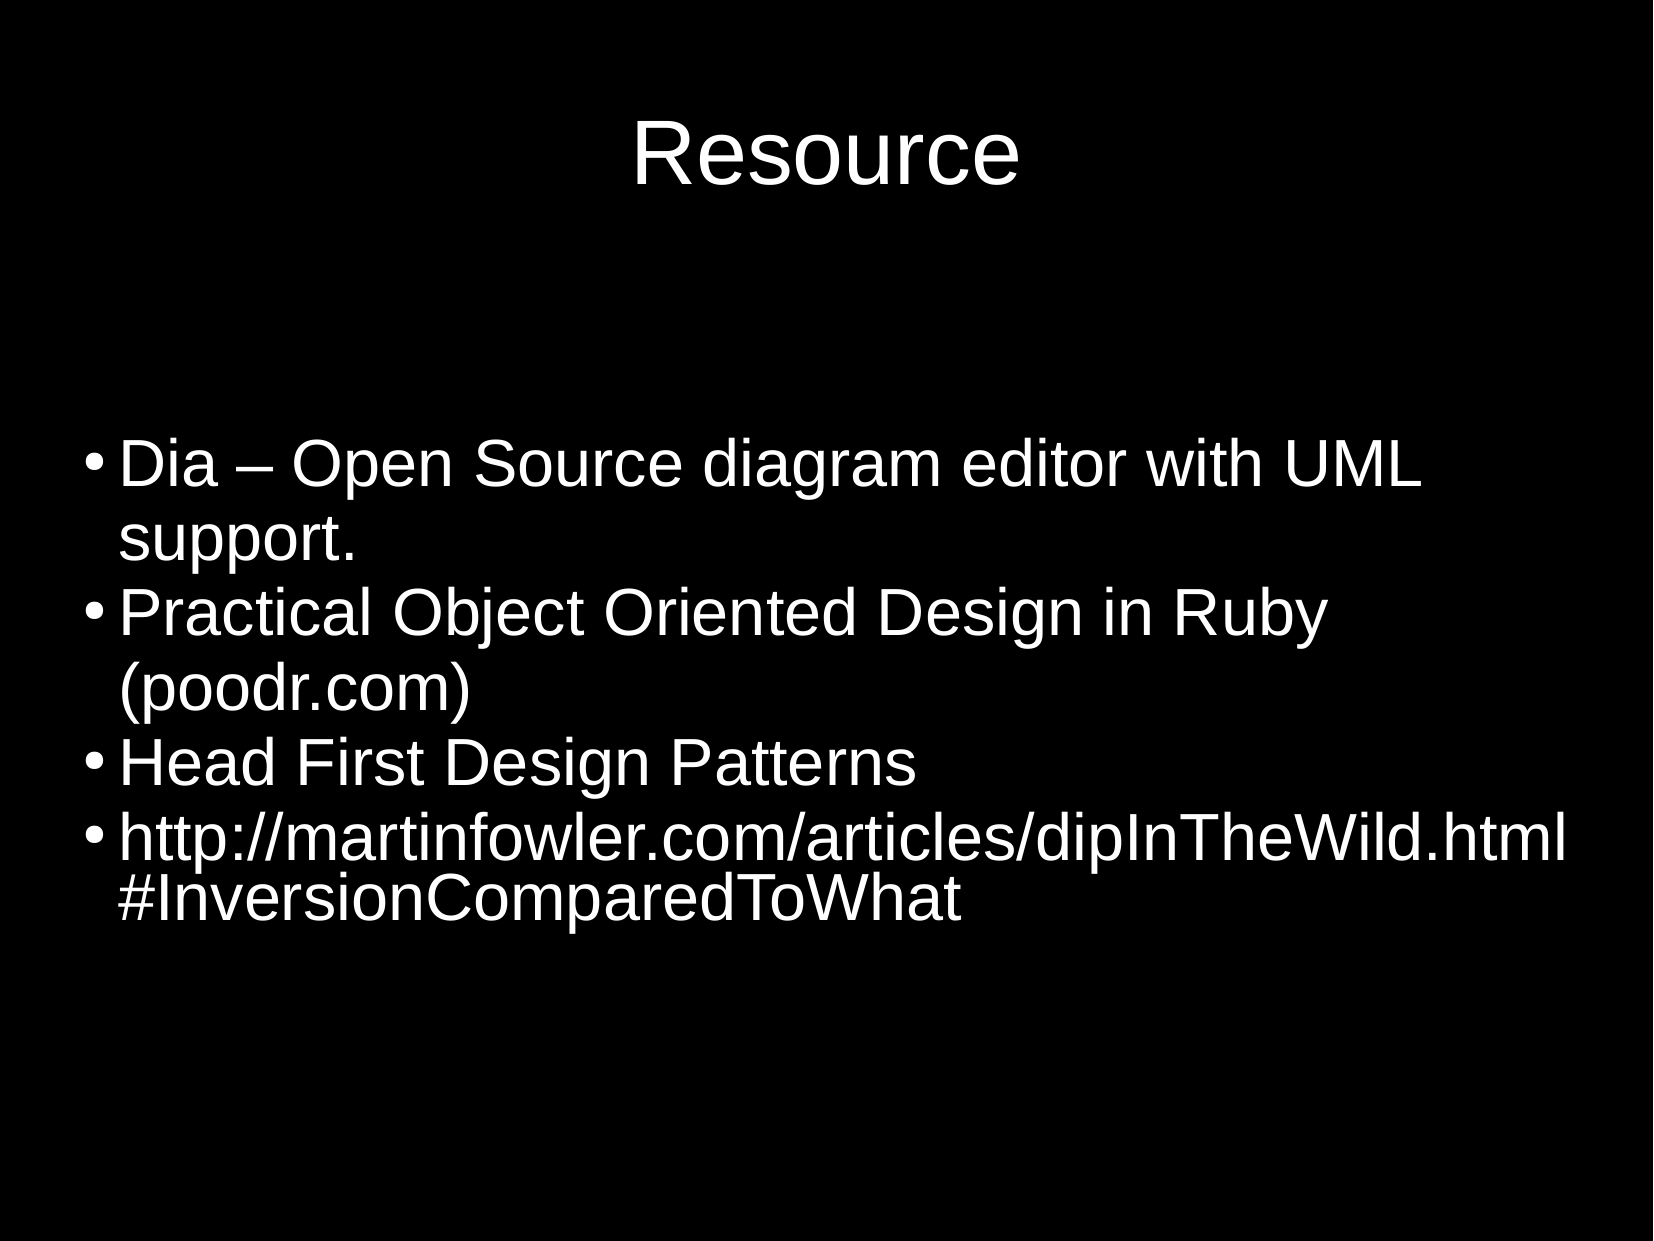

# Resource
Dia – Open Source diagram editor with UML support.
Practical Object Oriented Design in Ruby (poodr.com)
Head First Design Patterns
http://martinfowler.com/articles/dipInTheWild.html#InversionComparedToWhat